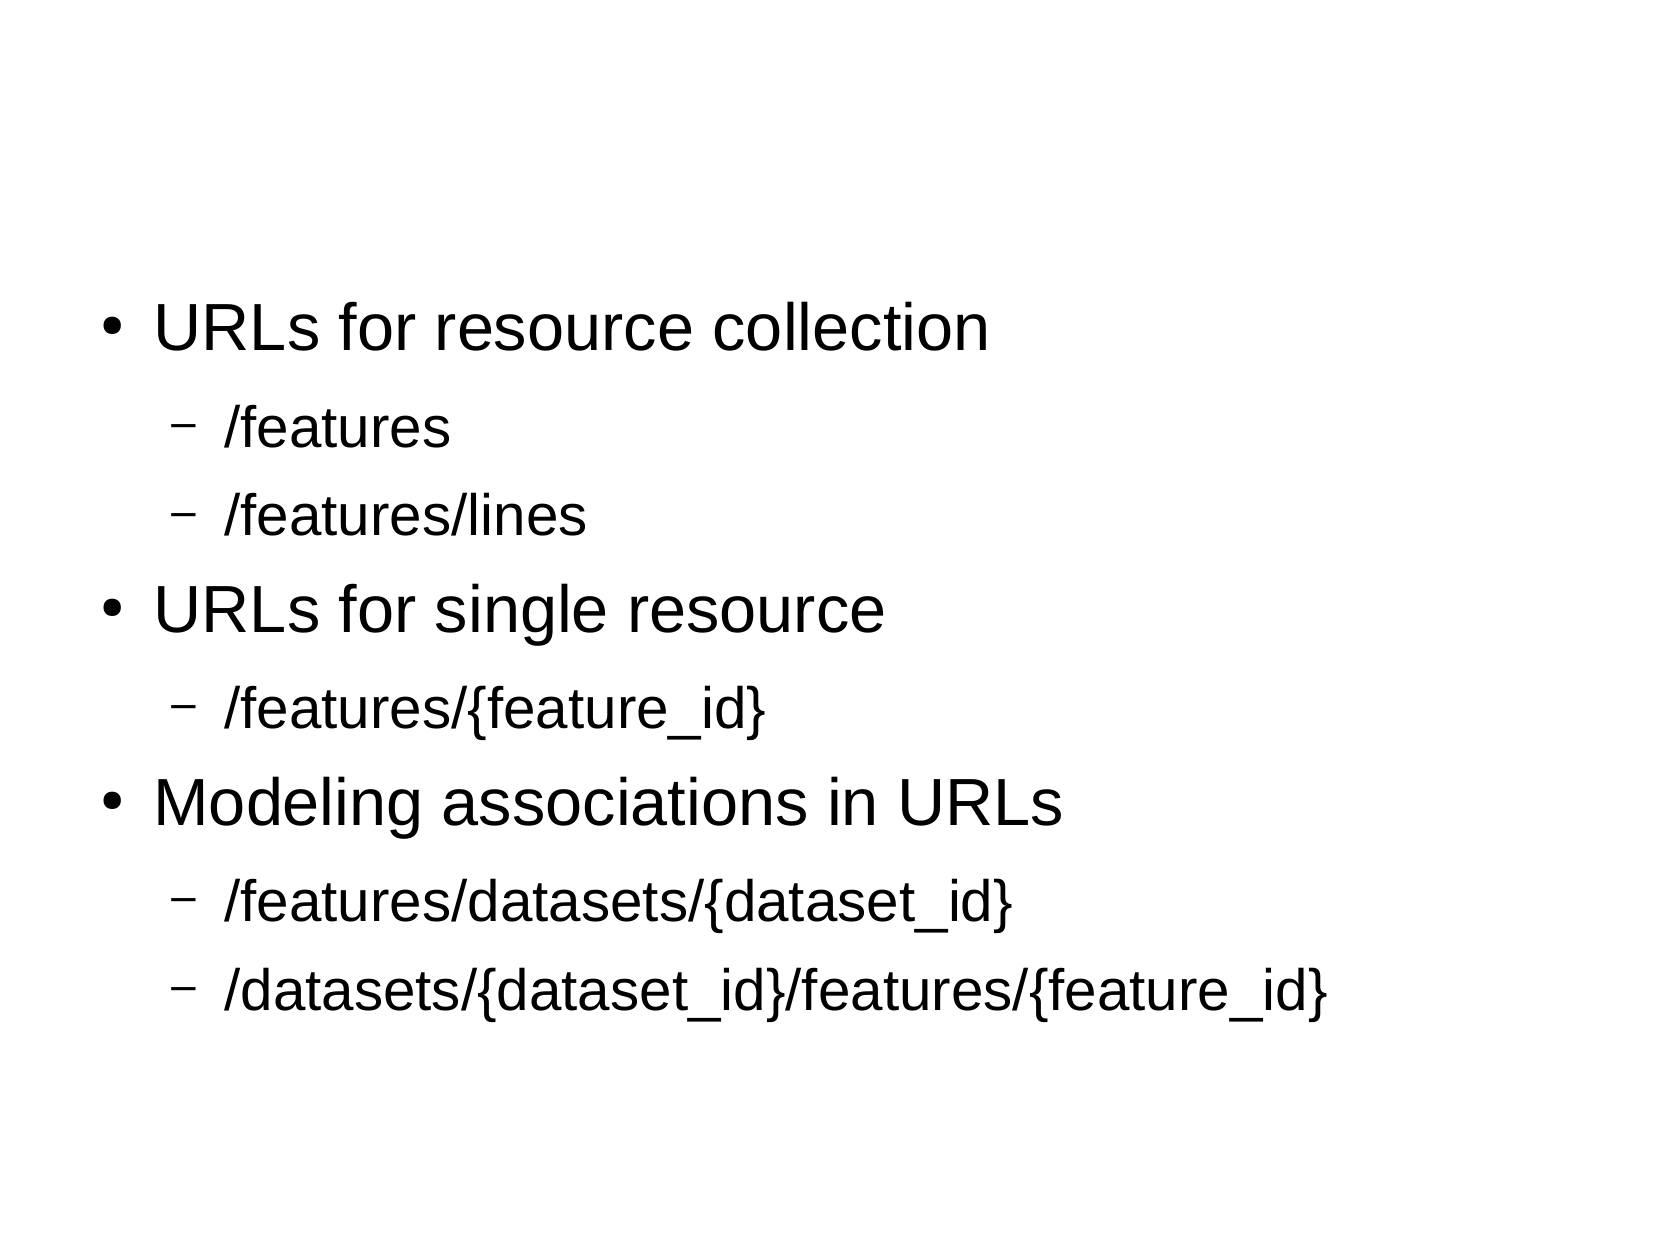

#
URLs for resource collection
/features
/features/lines
URLs for single resource
/features/{feature_id}
Modeling associations in URLs
/features/datasets/{dataset_id}
/datasets/{dataset_id}/features/{feature_id}